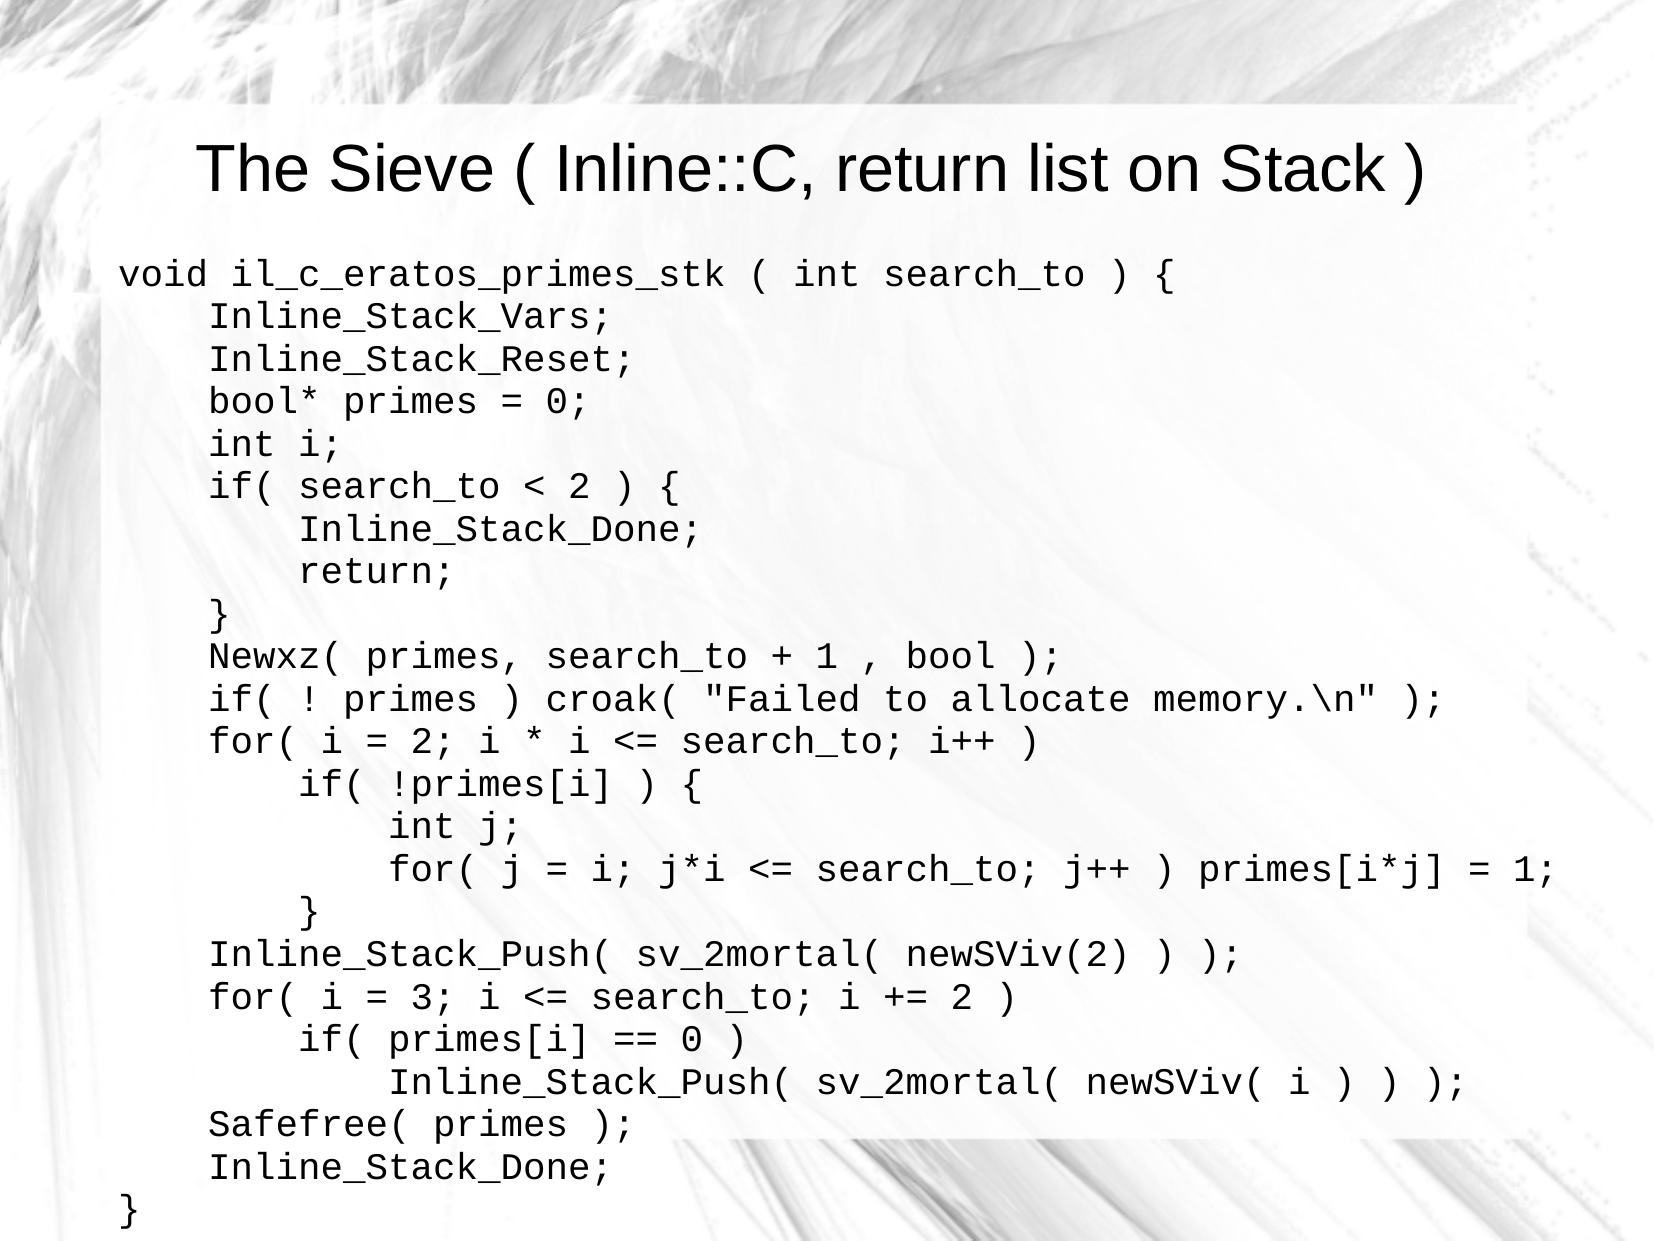

# The Sieve ( Inline::C, return list on Stack )
void il_c_eratos_primes_stk ( int search_to ) {
 Inline_Stack_Vars;
 Inline_Stack_Reset;
 bool* primes = 0;
 int i;
 if( search_to < 2 ) {
 Inline_Stack_Done;
 return;
 }
 Newxz( primes, search_to + 1 , bool );
 if( ! primes ) croak( "Failed to allocate memory.\n" );
 for( i = 2; i * i <= search_to; i++ )
 if( !primes[i] ) {
 int j;
 for( j = i; j*i <= search_to; j++ ) primes[i*j] = 1;
 }
 Inline_Stack_Push( sv_2mortal( newSViv(2) ) );
 for( i = 3; i <= search_to; i += 2 )
 if( primes[i] == 0 )
 Inline_Stack_Push( sv_2mortal( newSViv( i ) ) );
 Safefree( primes );
 Inline_Stack_Done;
}